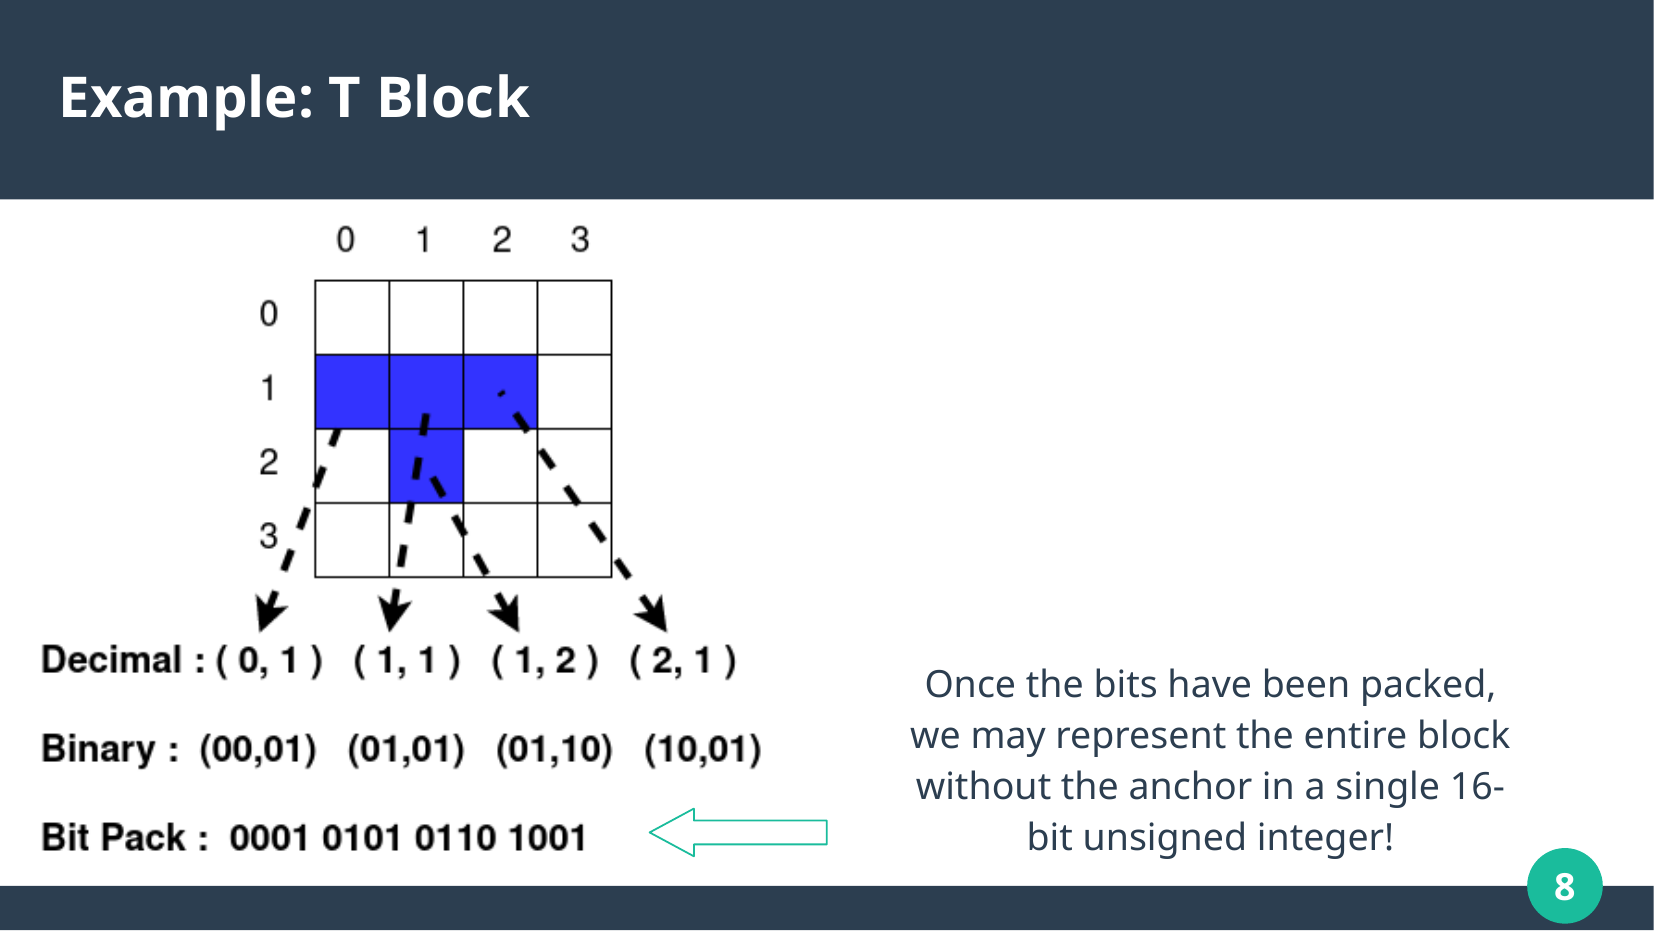

# Example: T Block
Once the bits have been packed, we may represent the entire block without the anchor in a single 16-bit unsigned integer!